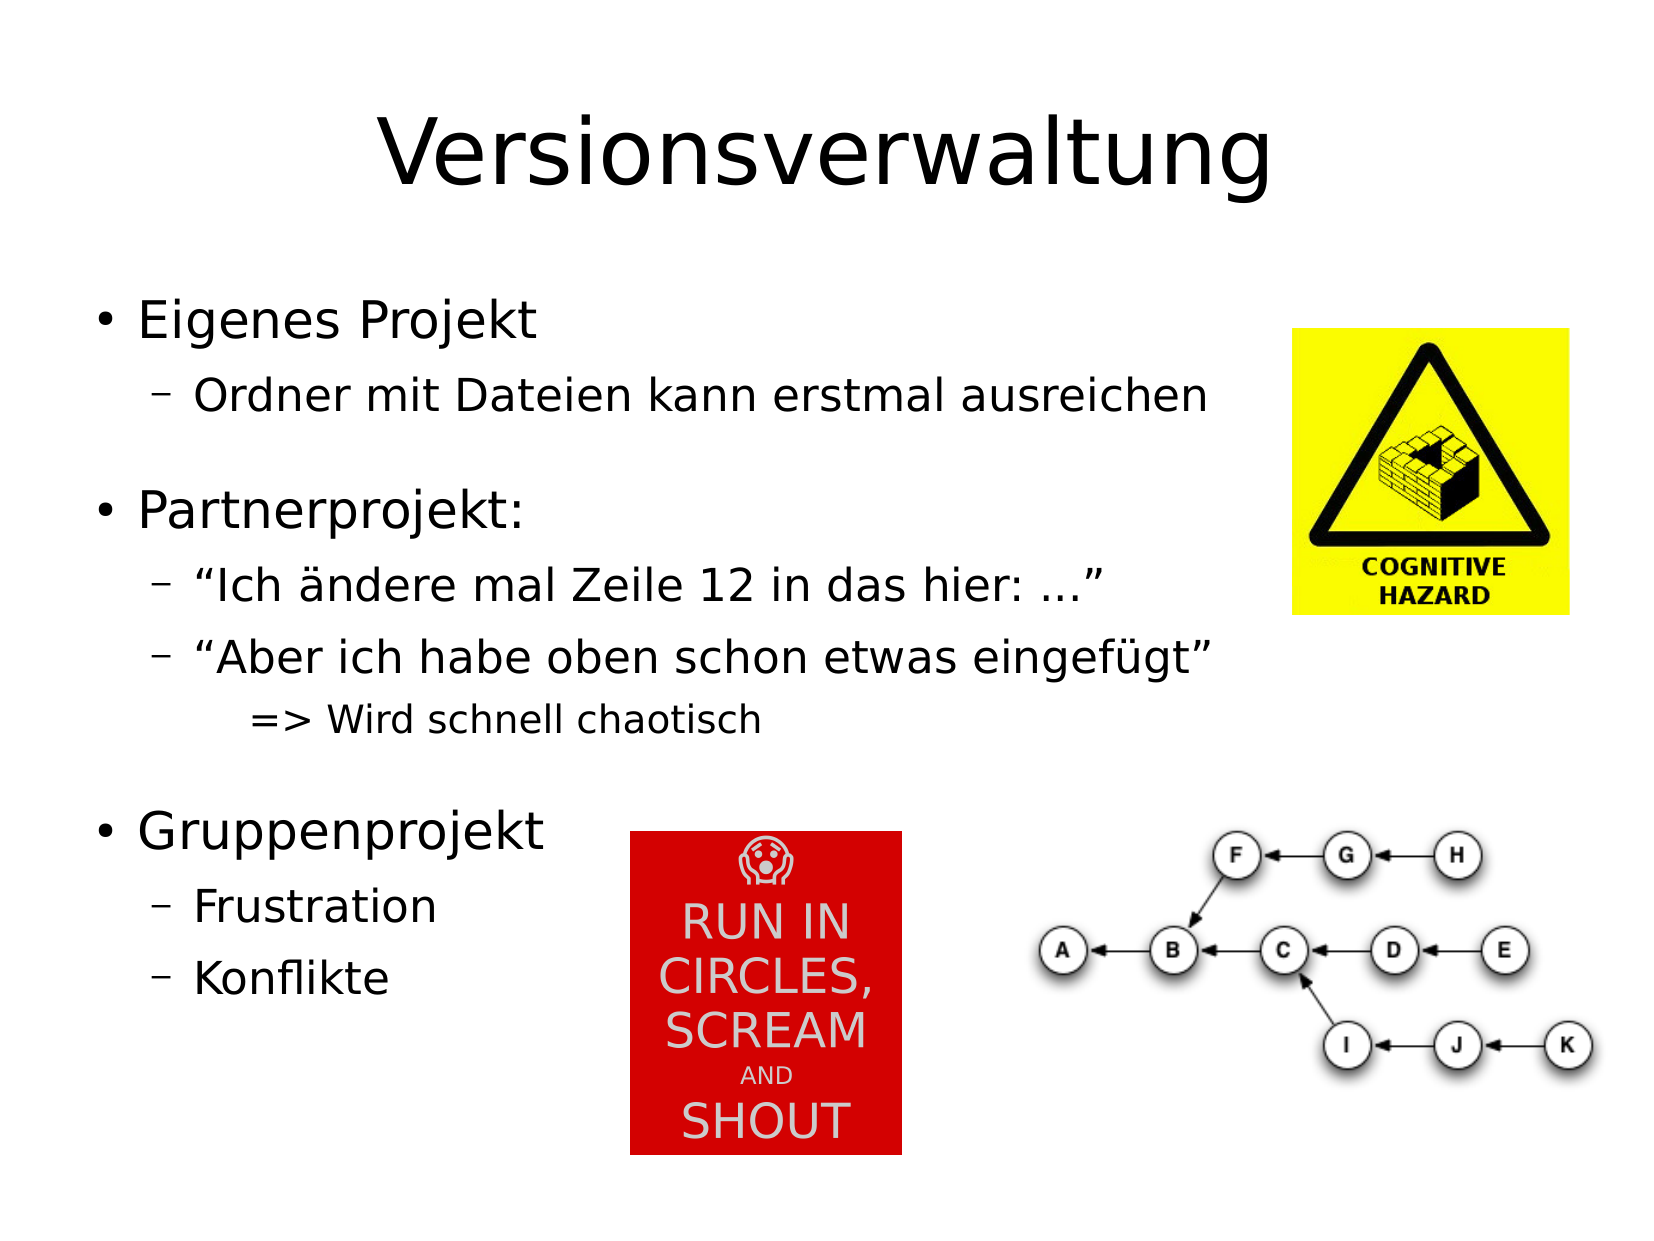

# Versionsverwaltung
Eigenes Projekt
Ordner mit Dateien kann erstmal ausreichen
Partnerprojekt:
“Ich ändere mal Zeile 12 in das hier: ...”
“Aber ich habe oben schon etwas eingefügt”
=> Wird schnell chaotisch
Gruppenprojekt
Frustration
Konflikte